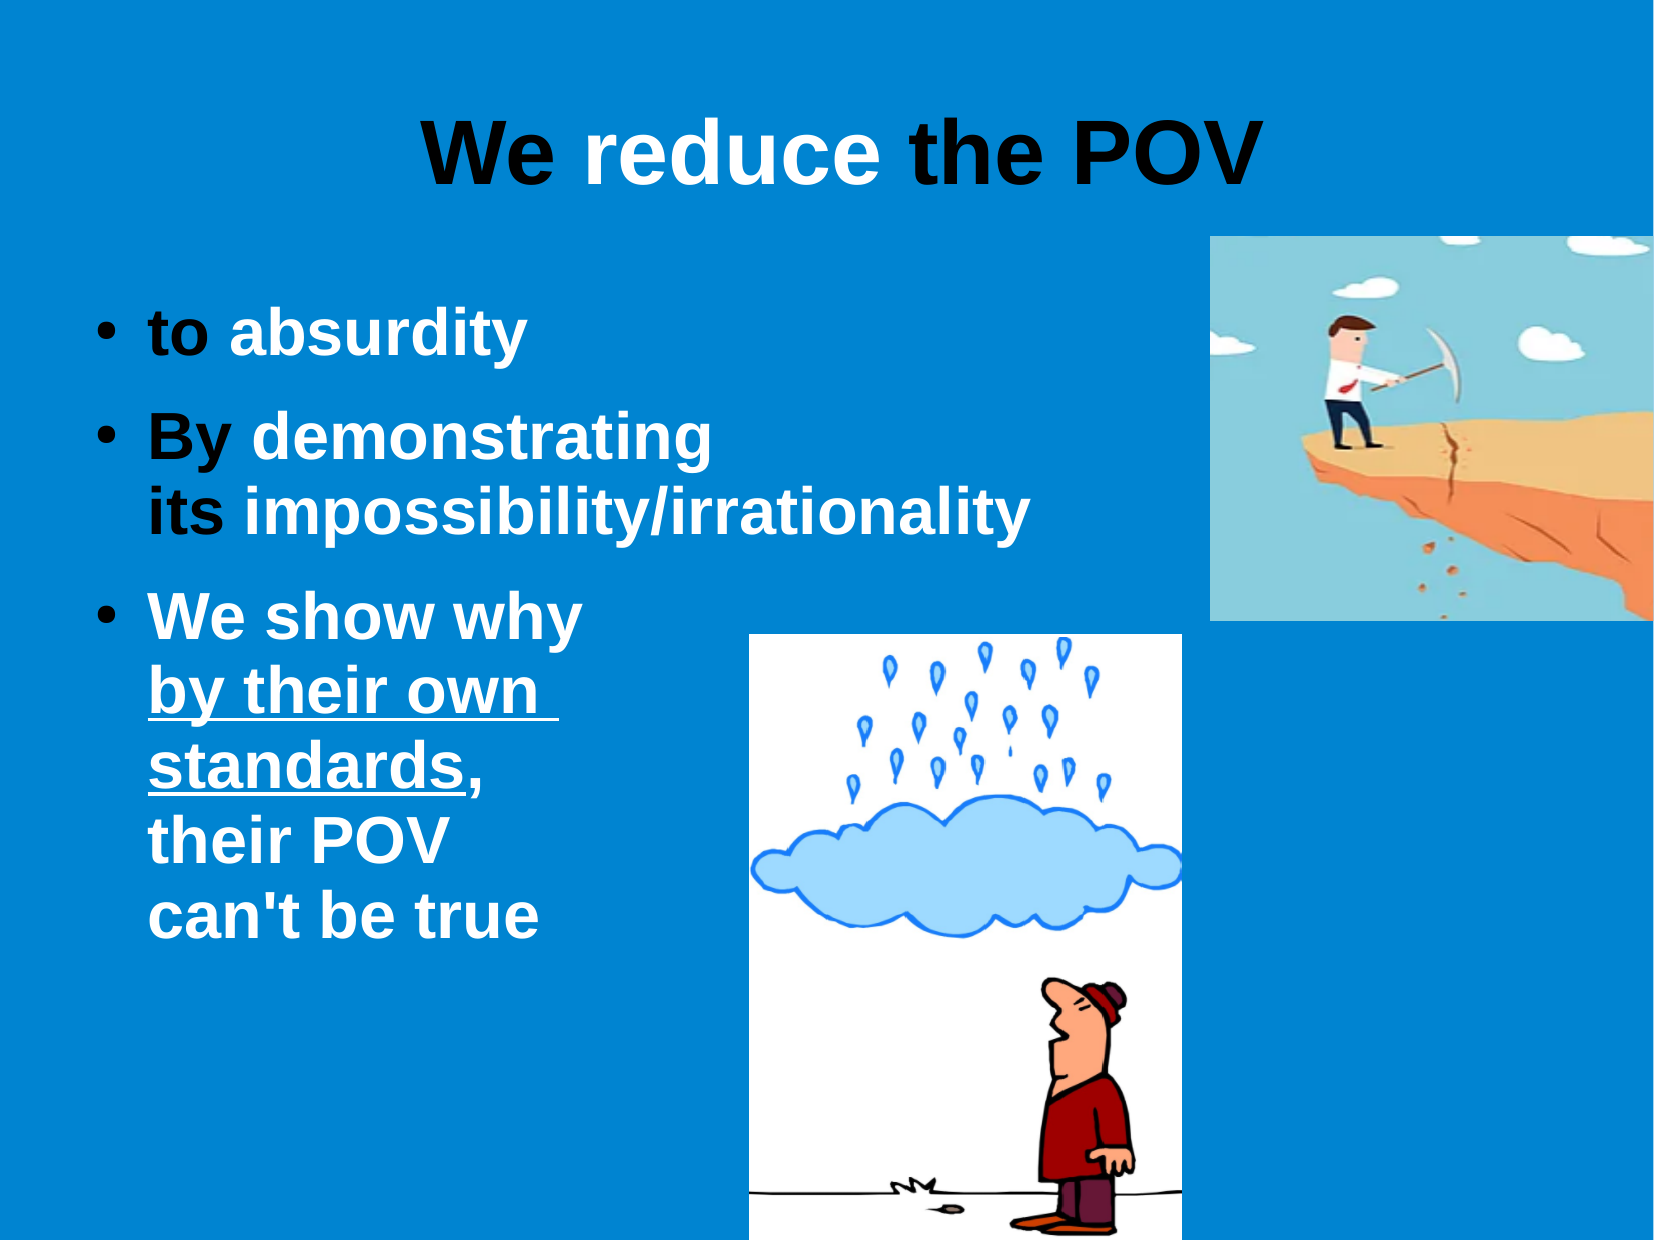

# We reduce the POV
to absurdity
By demonstrating
its impossibility/irrationality
We show why
by their own
standards,
their POV
can't be true